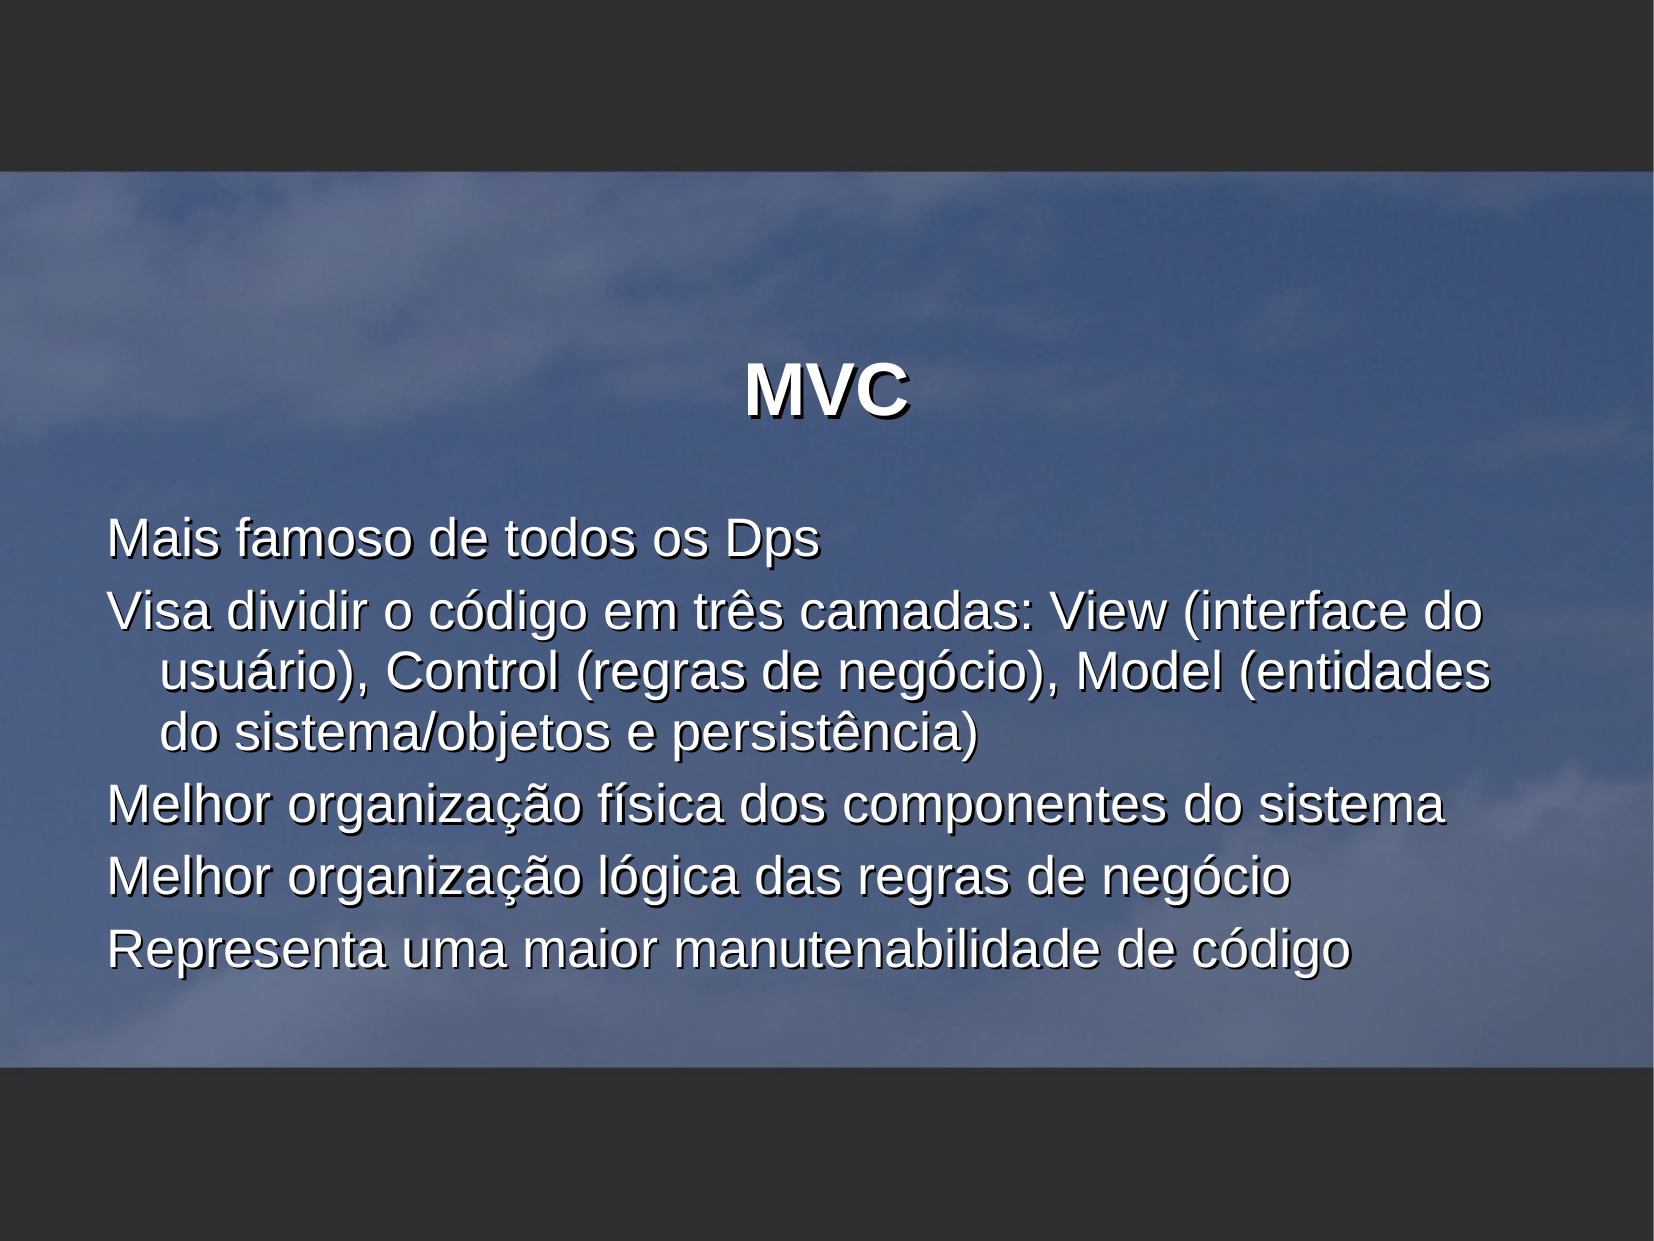

# MVC
Mais famoso de todos os Dps
Visa dividir o código em três camadas: View (interface do usuário), Control (regras de negócio), Model (entidades do sistema/objetos e persistência)
Melhor organização física dos componentes do sistema
Melhor organização lógica das regras de negócio
Representa uma maior manutenabilidade de código